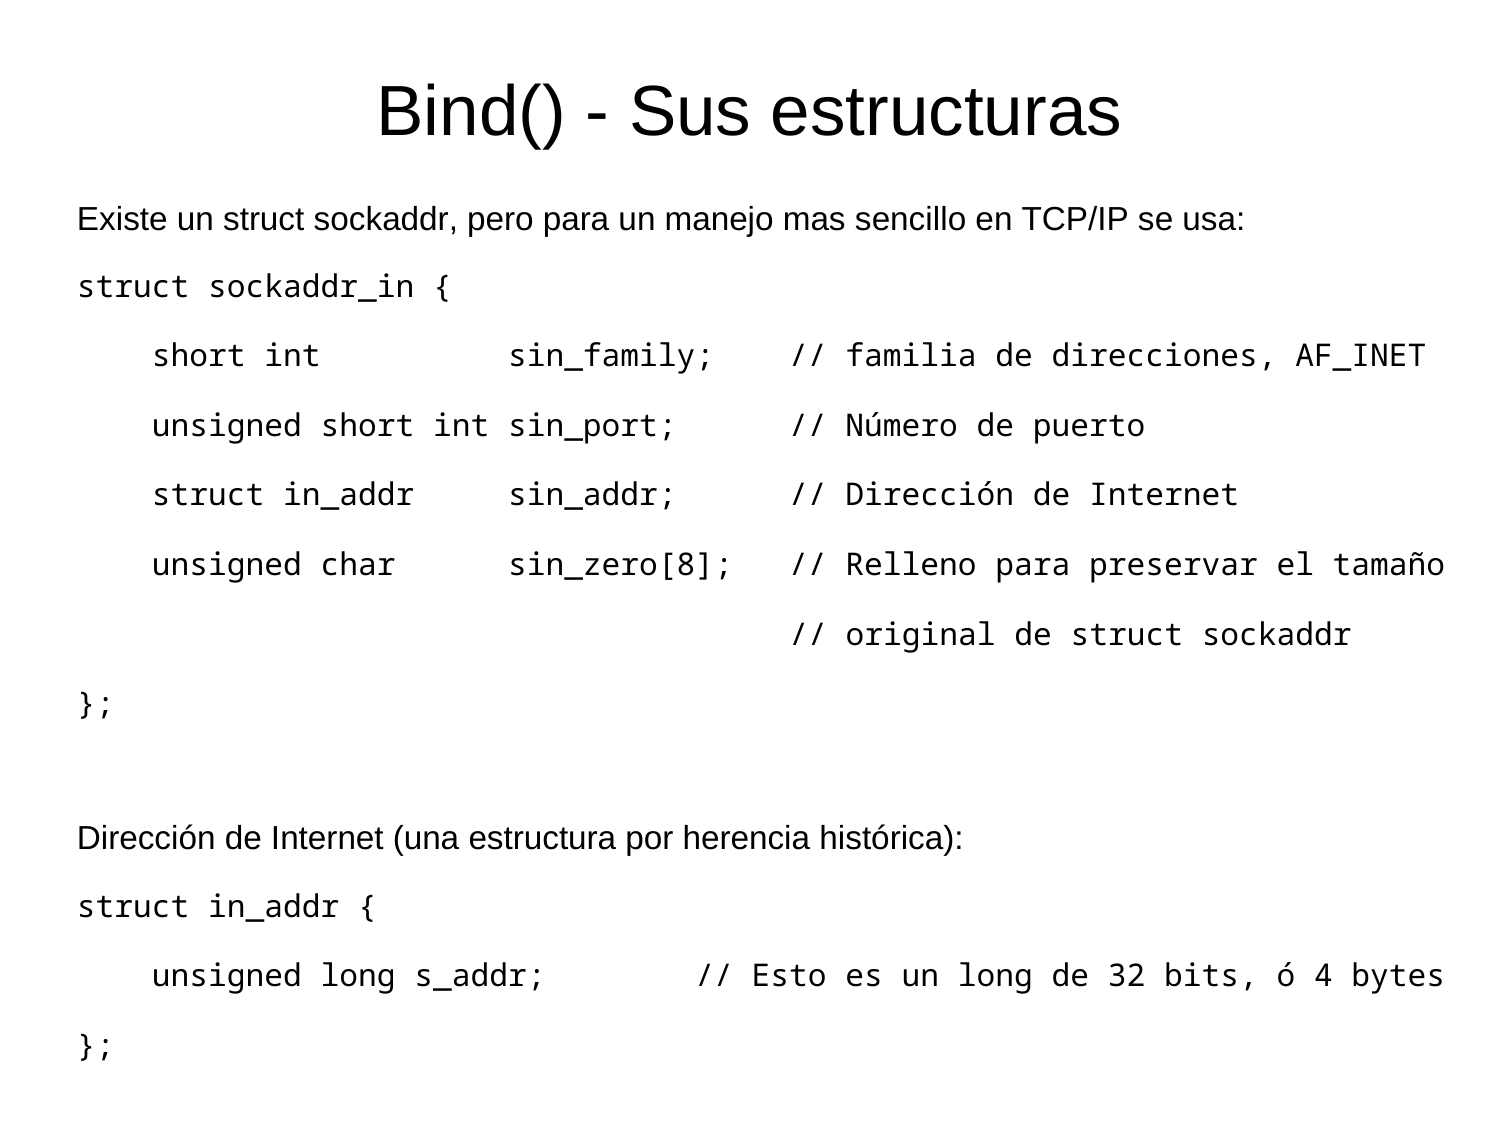

# Bind() - Sus estructuras
Existe un struct sockaddr, pero para un manejo mas sencillo en TCP/IP se usa:
struct sockaddr_in {
 short int sin_family; // familia de direcciones, AF_INET
 unsigned short int sin_port; // Número de puerto
 struct in_addr sin_addr; // Dirección de Internet
 unsigned char sin_zero[8]; // Relleno para preservar el tamaño
 // original de struct sockaddr
};
Dirección de Internet (una estructura por herencia histórica):
struct in_addr {
 unsigned long s_addr; // Esto es un long de 32 bits, ó 4 bytes
};